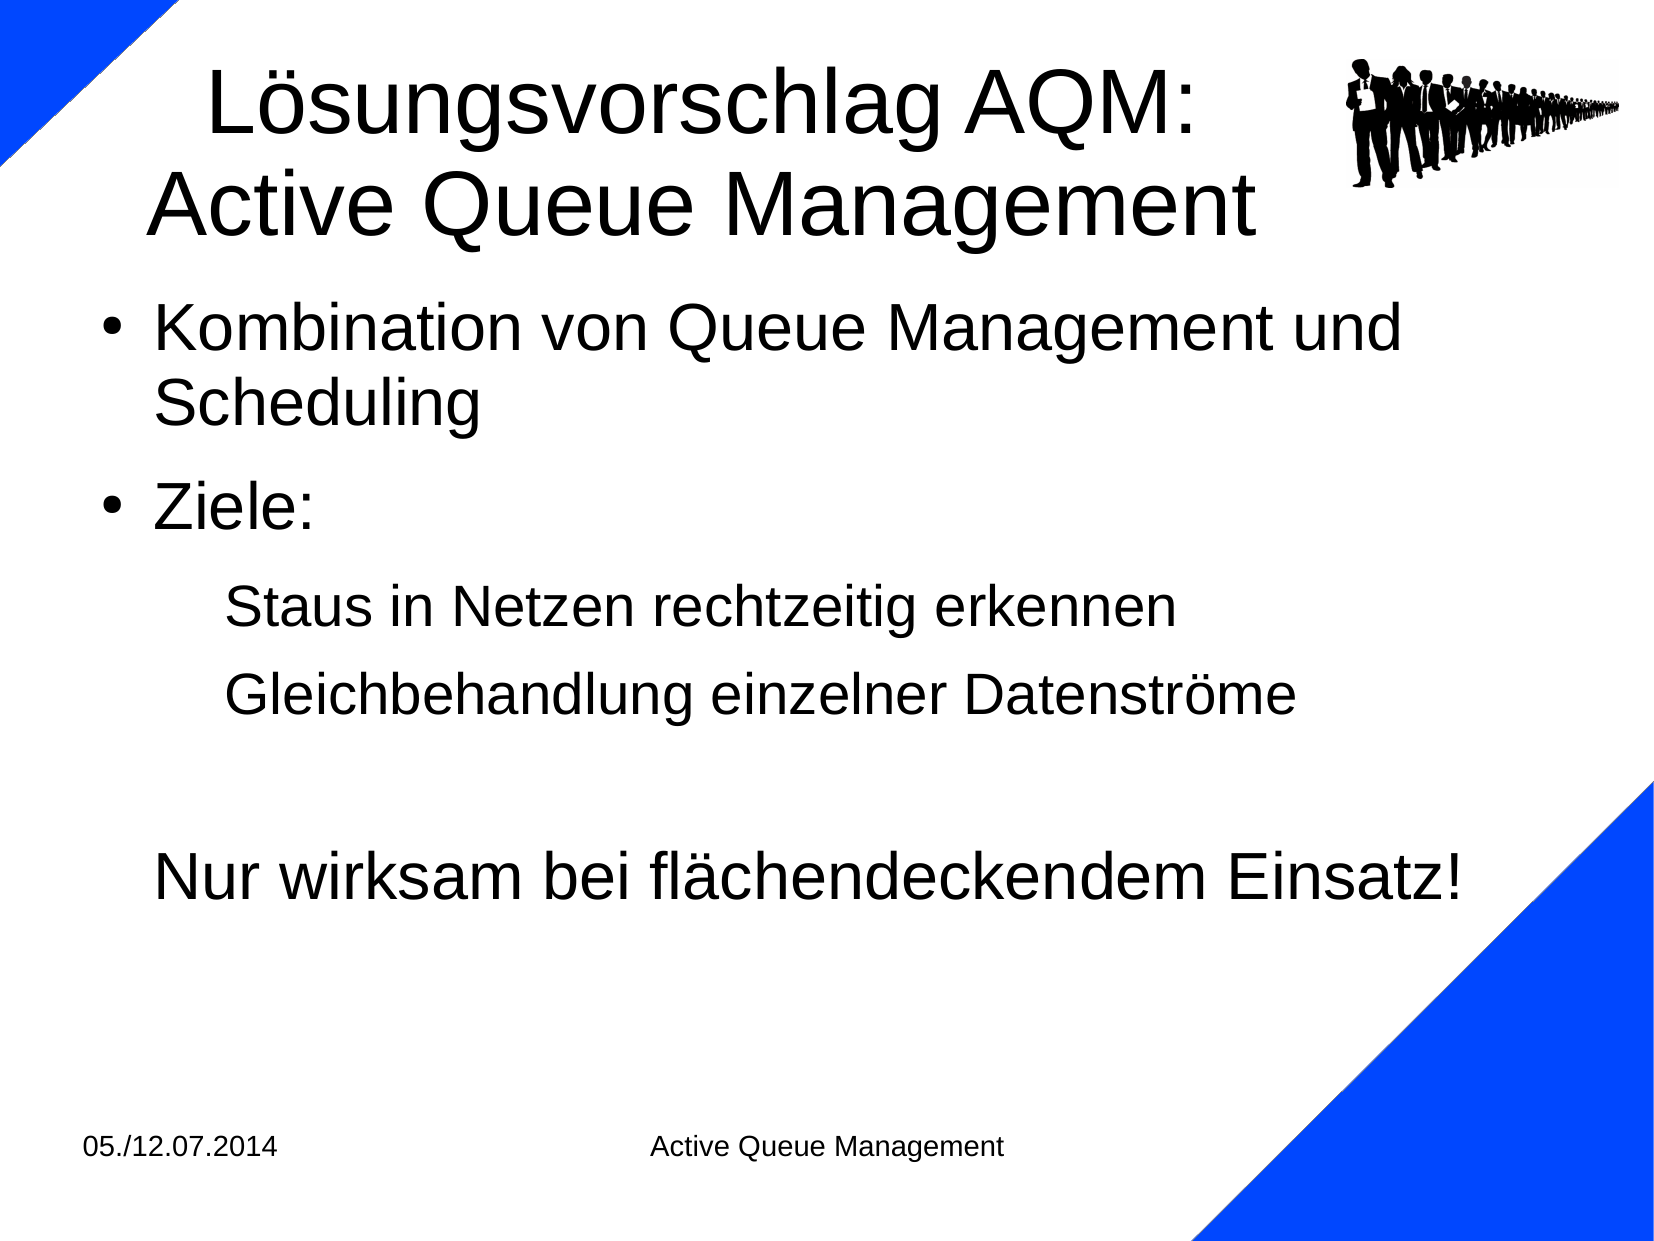

# Lösungsvorschlag AQM: Active Queue Management
Kombination von Queue Management und Scheduling
Ziele:
Staus in Netzen rechtzeitig erkennen
Gleichbehandlung einzelner Datenströme
Nur wirksam bei flächendeckendem Einsatz!
05.07.2014/12.07.2014
Active Queue Management